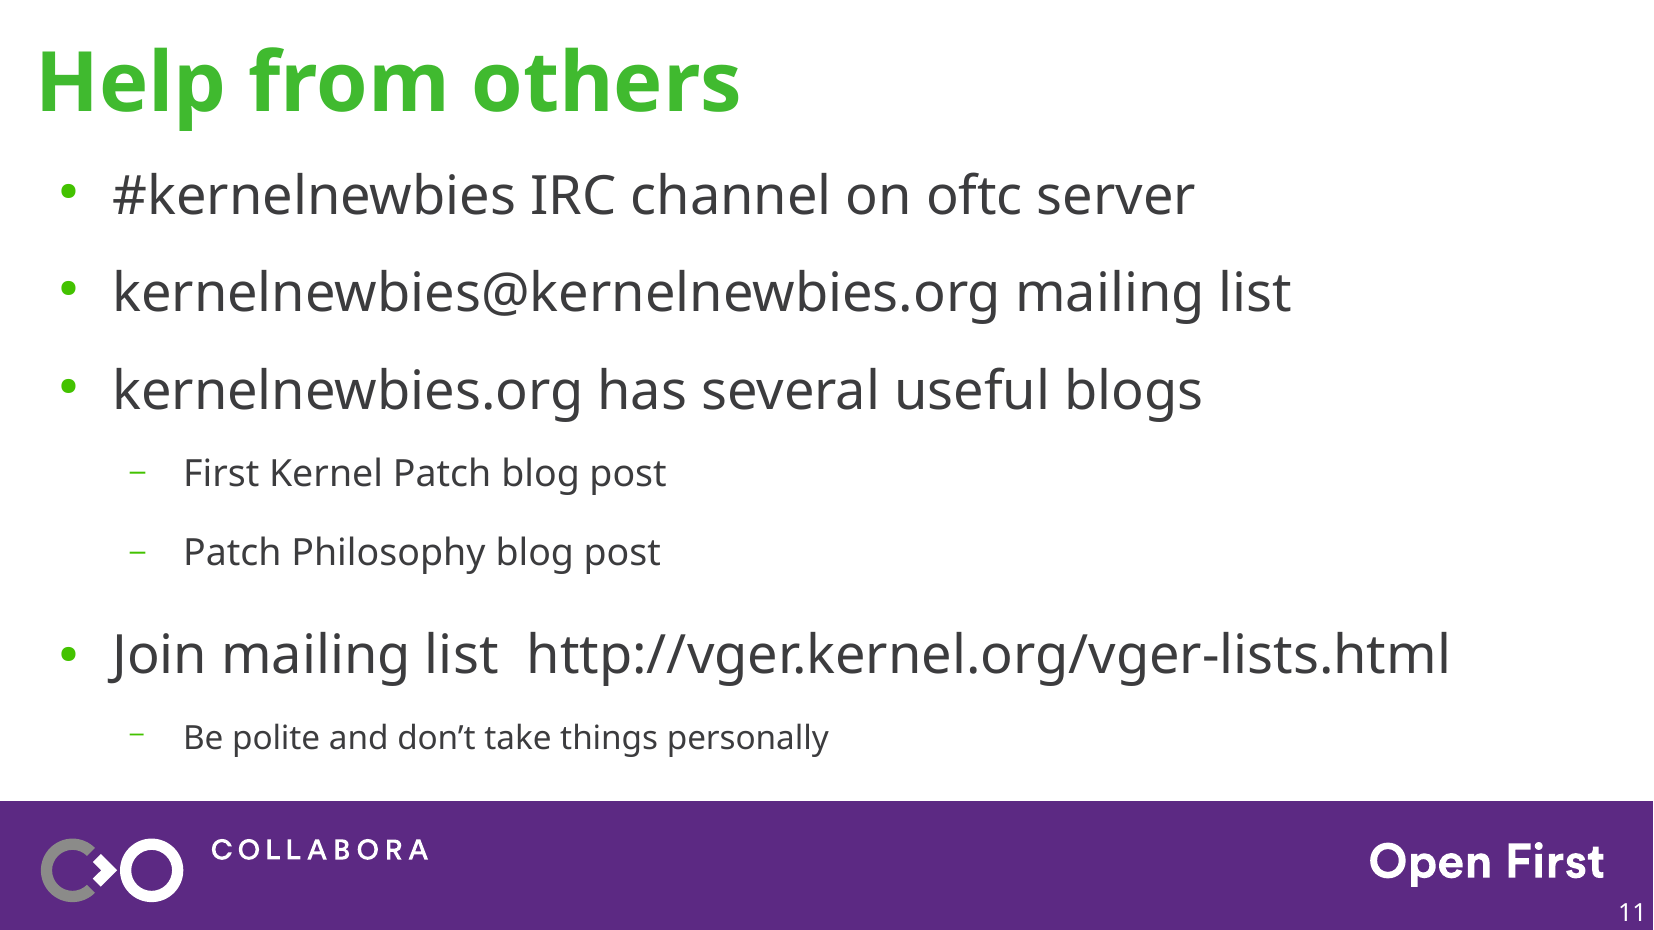

# Help from others
#kernelnewbies IRC channel on oftc server
kernelnewbies@kernelnewbies.org mailing list
kernelnewbies.org has several useful blogs
First Kernel Patch blog post
Patch Philosophy blog post
Join mailing list http://vger.kernel.org/vger-lists.html
Be polite and don’t take things personally